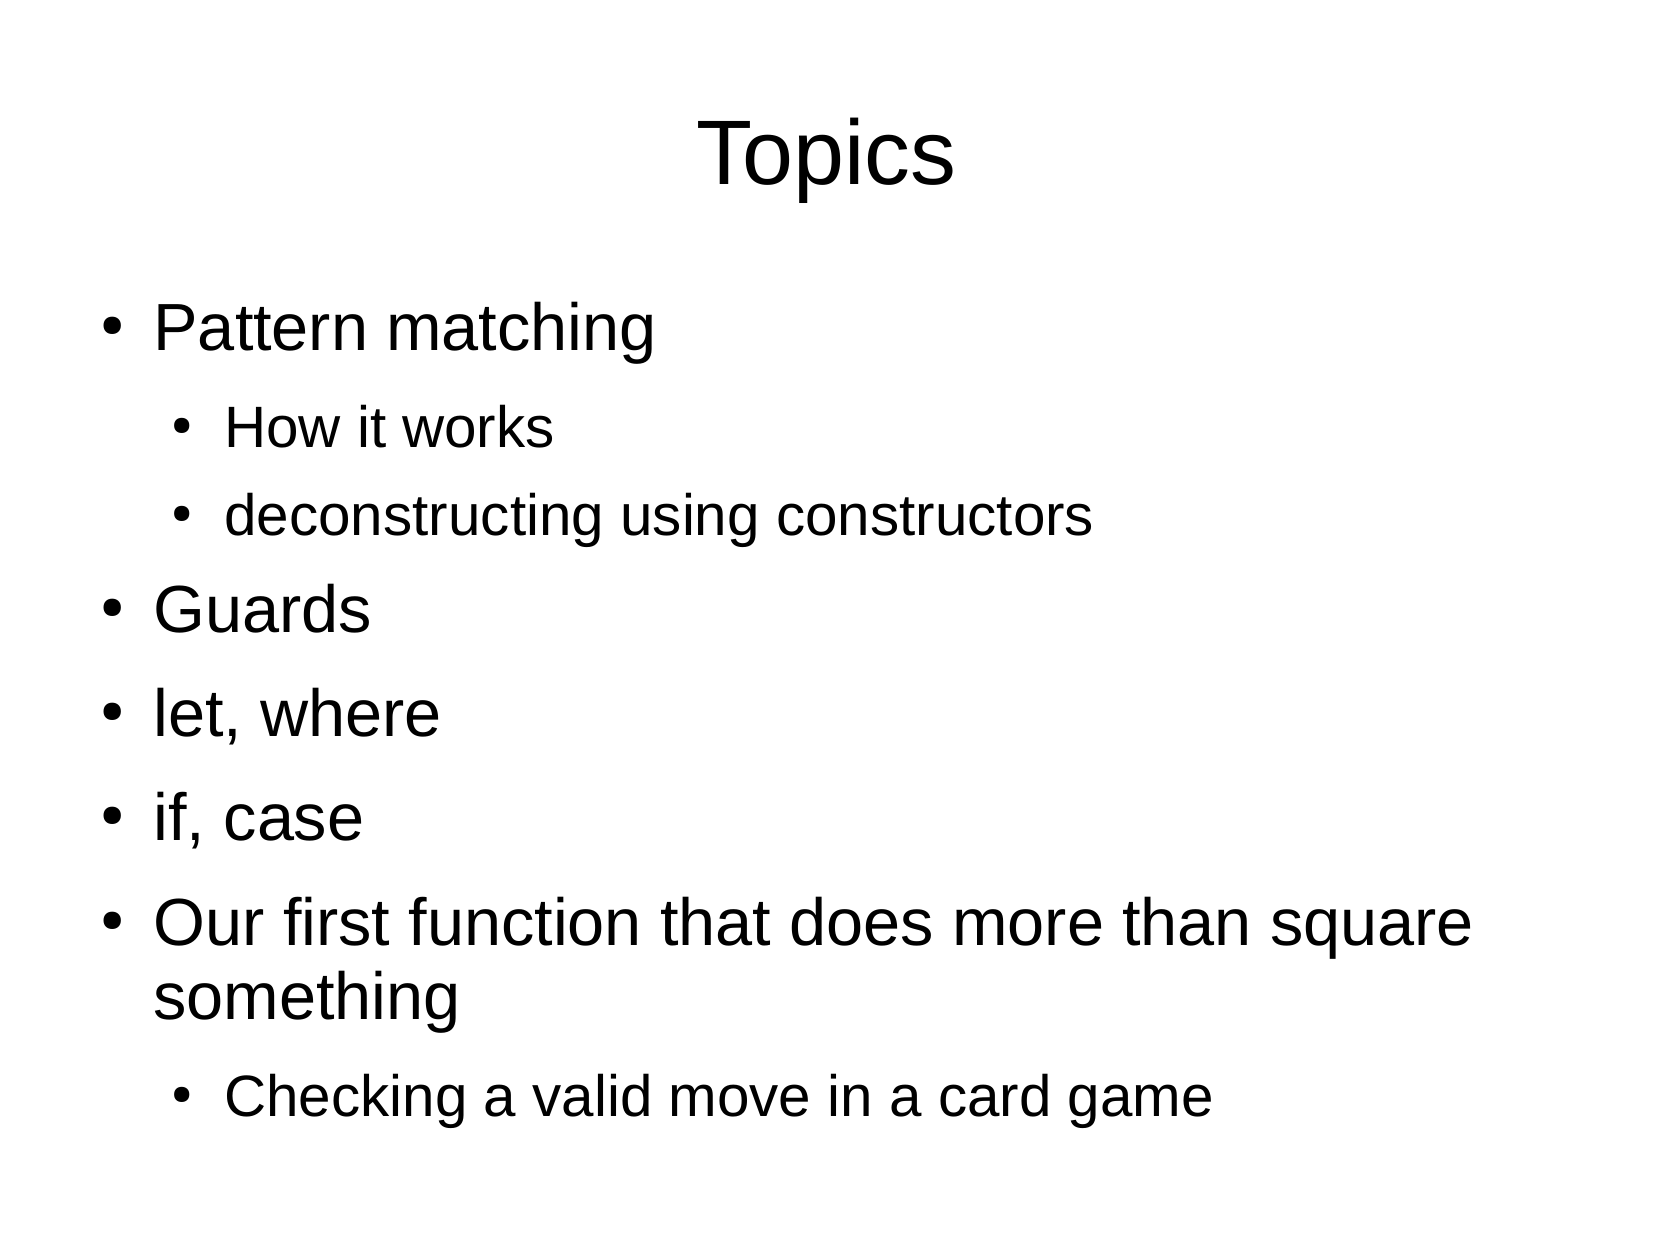

# Topics
Pattern matching
How it works
deconstructing using constructors
Guards
let, where
if, case
Our first function that does more than square something
Checking a valid move in a card game